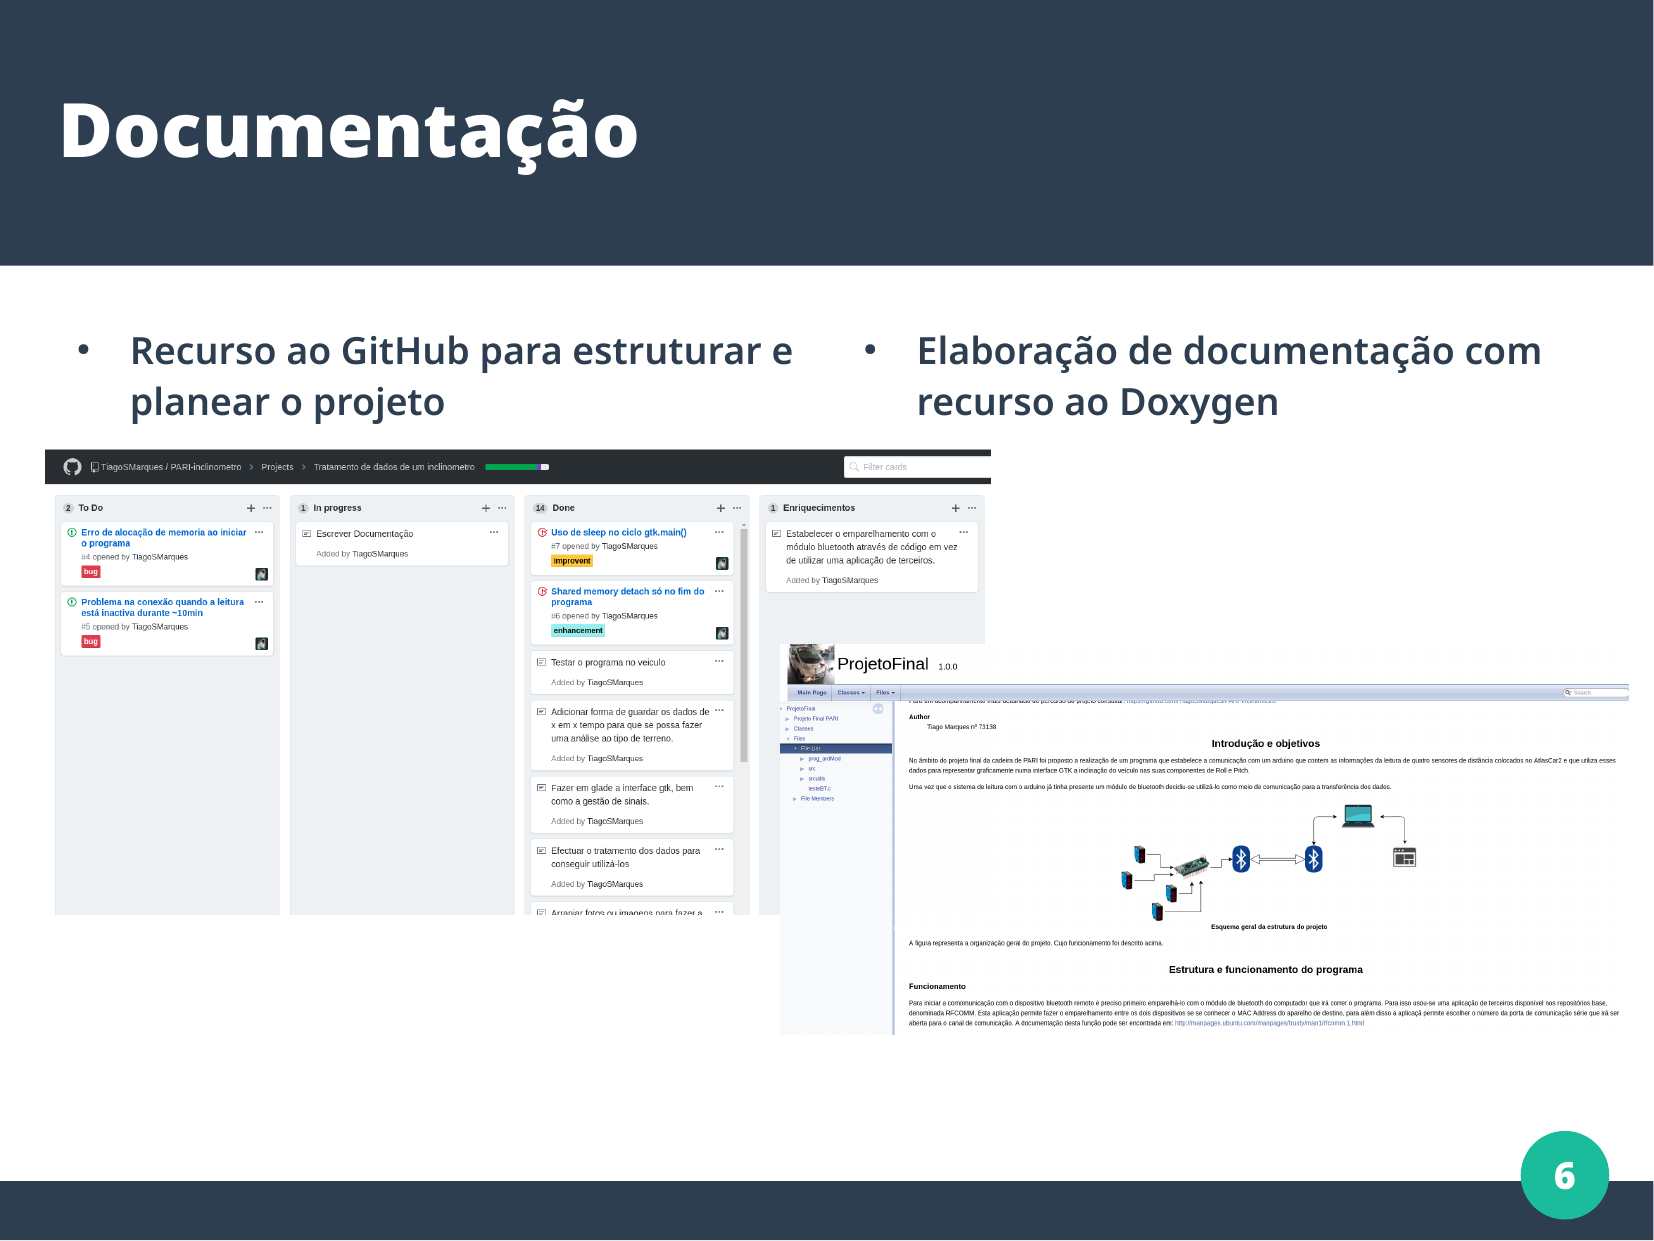

# Documentação
Recurso ao GitHub para estruturar e planear o projeto
Elaboração de documentação com recurso ao Doxygen
6